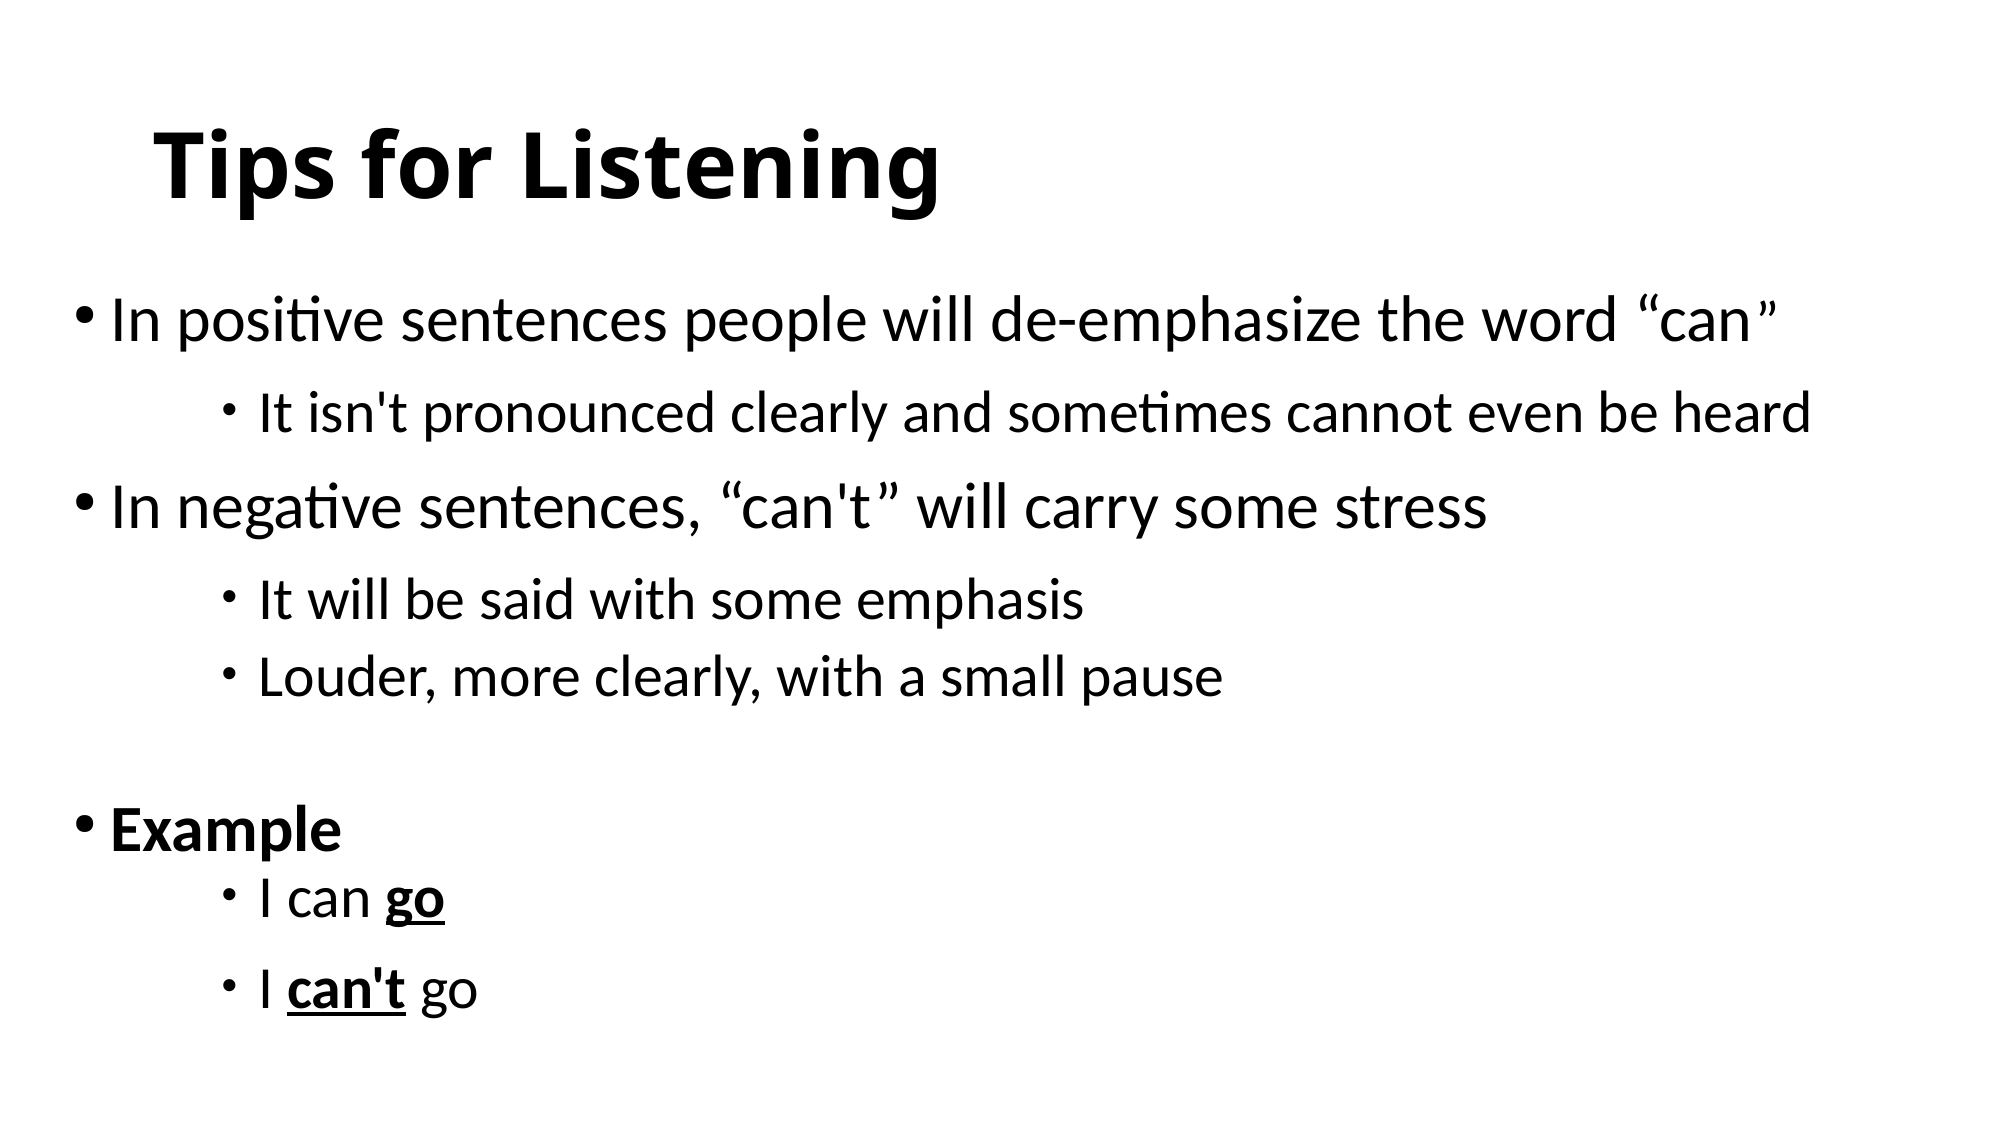

# Tips for Listening
In positive sentences people will de-emphasize the word “can”
It isn't pronounced clearly and sometimes cannot even be heard
In negative sentences, “can't” will carry some stress
It will be said with some emphasis
Louder, more clearly, with a small pause
Example
I can go
I can't go